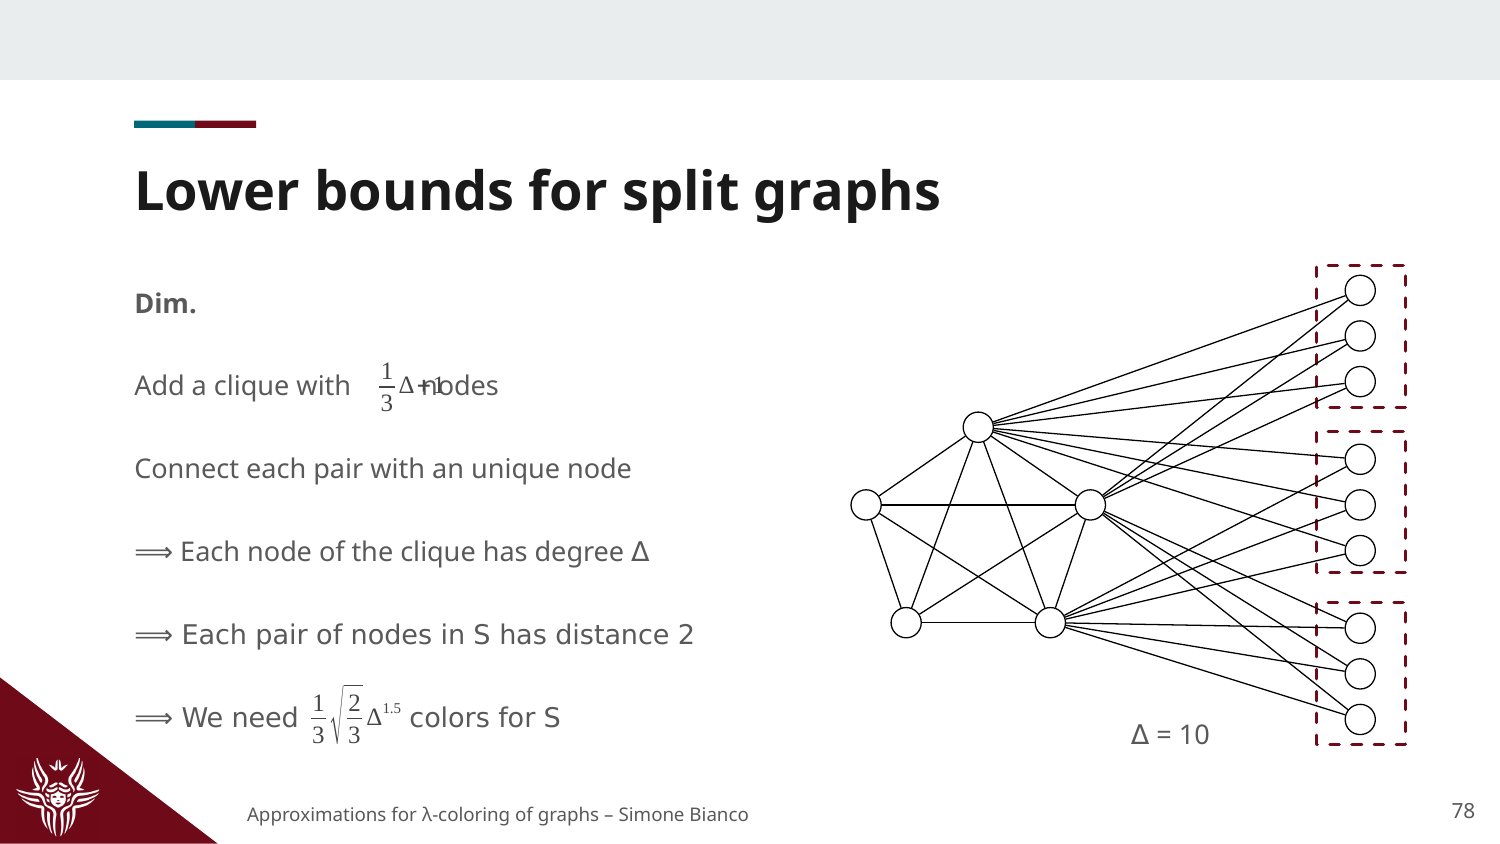

# Lower bounds for split graphs
Dim.
Add a clique with nodes
Connect each pair with an unique node
⟹ Each node of the clique has degree Δ
⟹ Each pair of nodes in S has distance 2
⟹ We need colors for S
Δ = 10
Approximations for λ-coloring of graphs – Simone Bianco